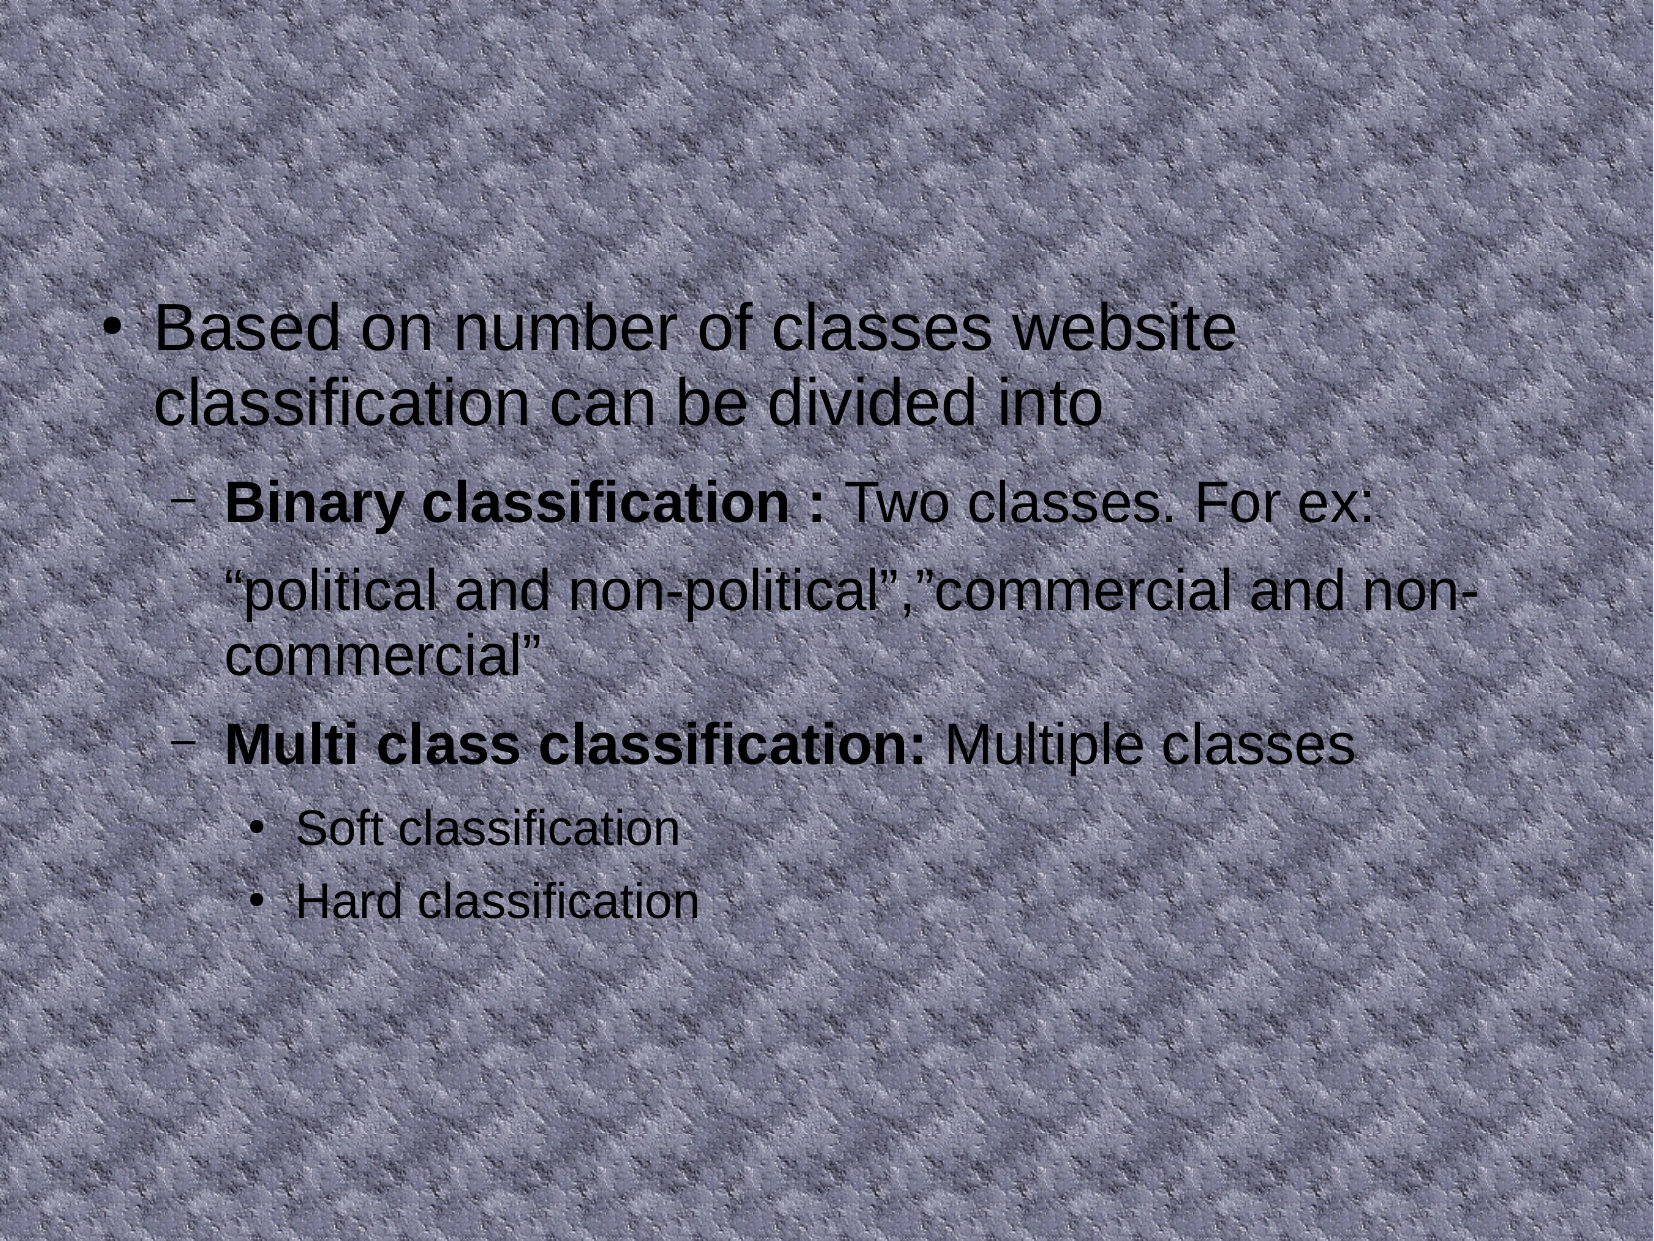

# Based on number of classes website classification can be divided into
Binary classification : Two classes. For ex:
“political and non-political”,”commercial and non-commercial”
Multi class classification: Multiple classes
Soft classification
Hard classification